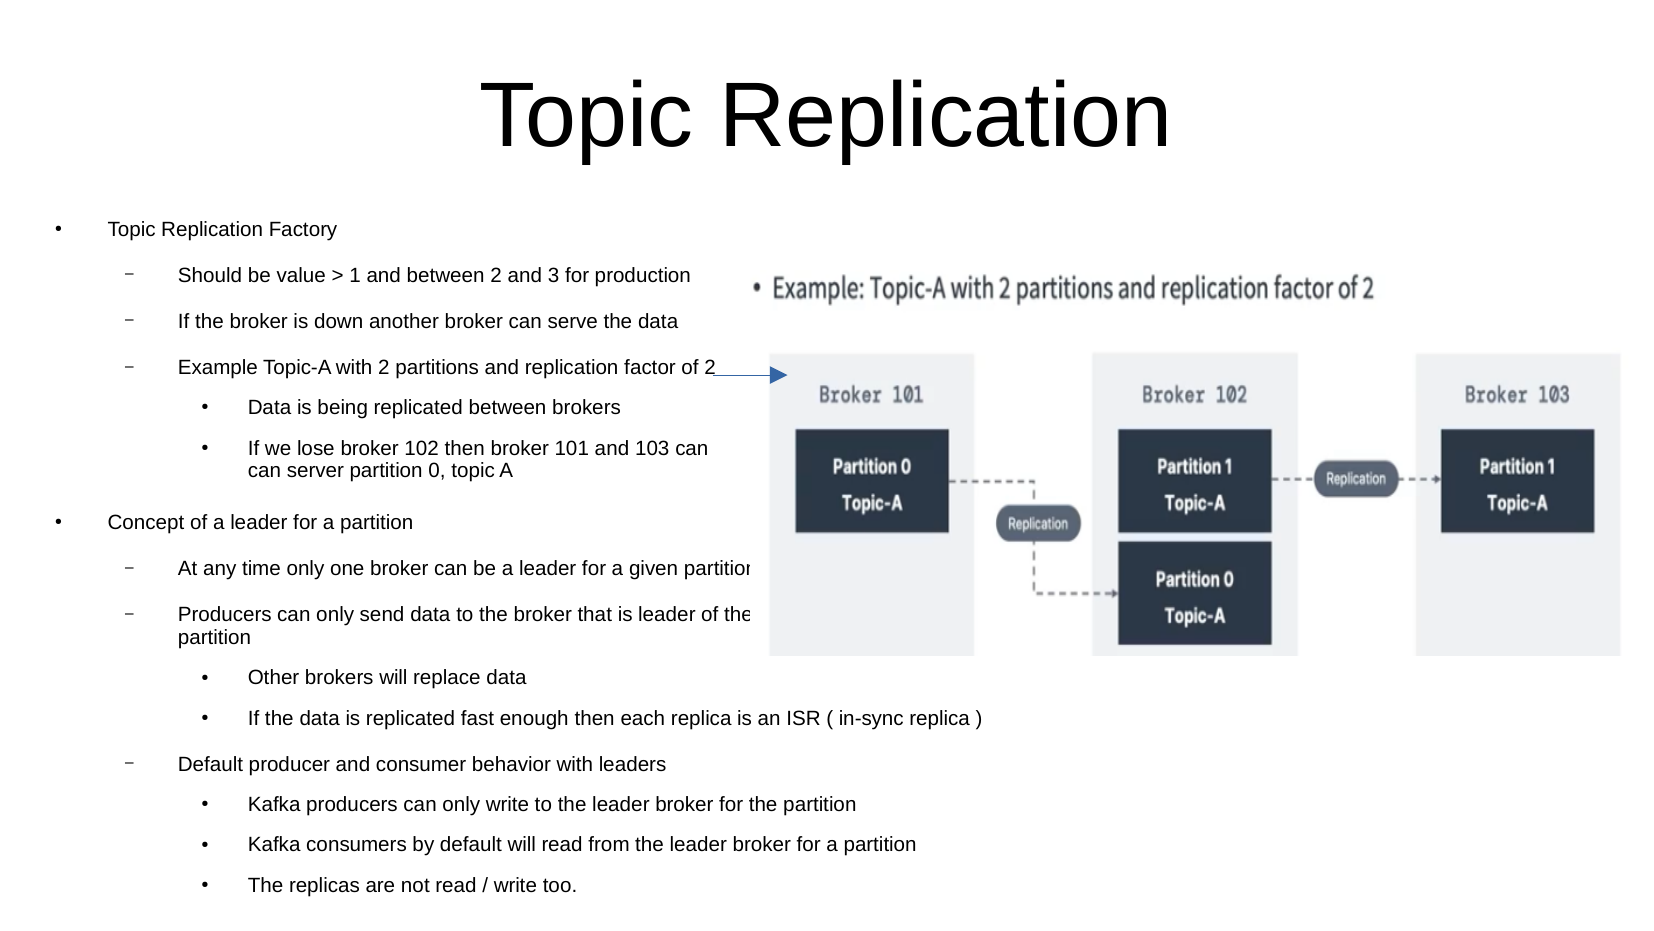

# Topic Replication
Topic Replication Factory
Should be value > 1 and between 2 and 3 for production
If the broker is down another broker can serve the data
Example Topic-A with 2 partitions and replication factor of 2
Data is being replicated between brokers
If we lose broker 102 then broker 101 and 103 can
can server partition 0, topic A
Concept of a leader for a partition
At any time only one broker can be a leader for a given partition
Producers can only send data to the broker that is leader of the
partition
Other brokers will replace data
If the data is replicated fast enough then each replica is an ISR ( in-sync replica )
Default producer and consumer behavior with leaders
Kafka producers can only write to the leader broker for the partition
Kafka consumers by default will read from the leader broker for a partition
The replicas are not read / write too.